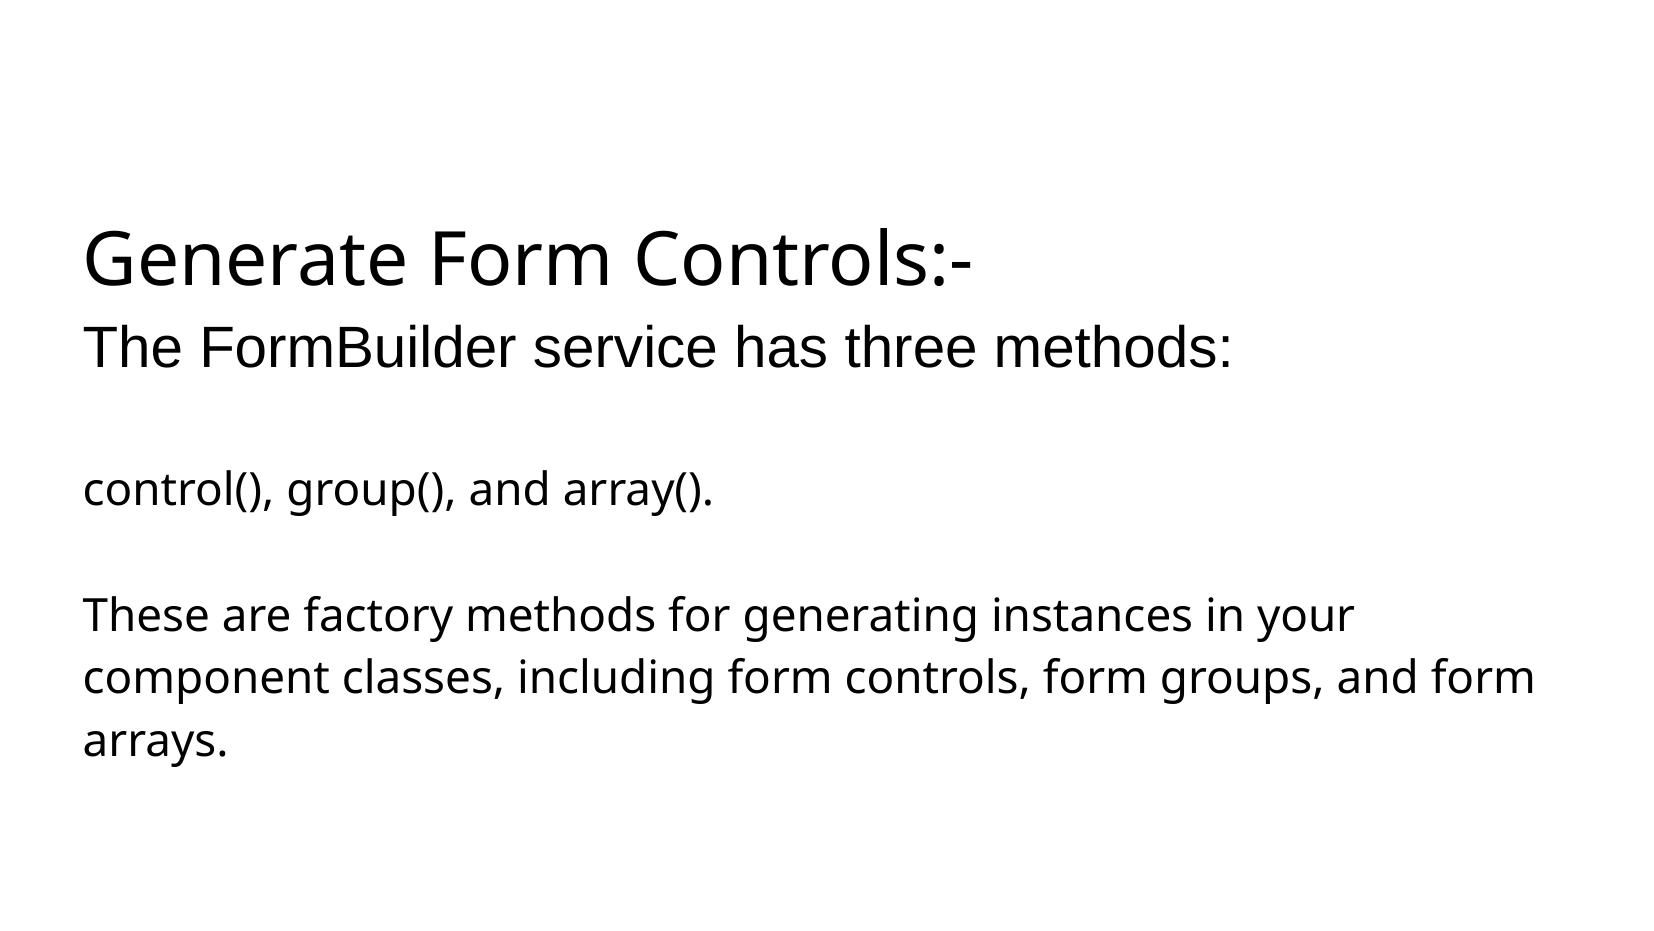

# Generate Form Controls:-
The FormBuilder service has three methods:
control(), group(), and array().
These are factory methods for generating instances in your component classes, including form controls, form groups, and form arrays.